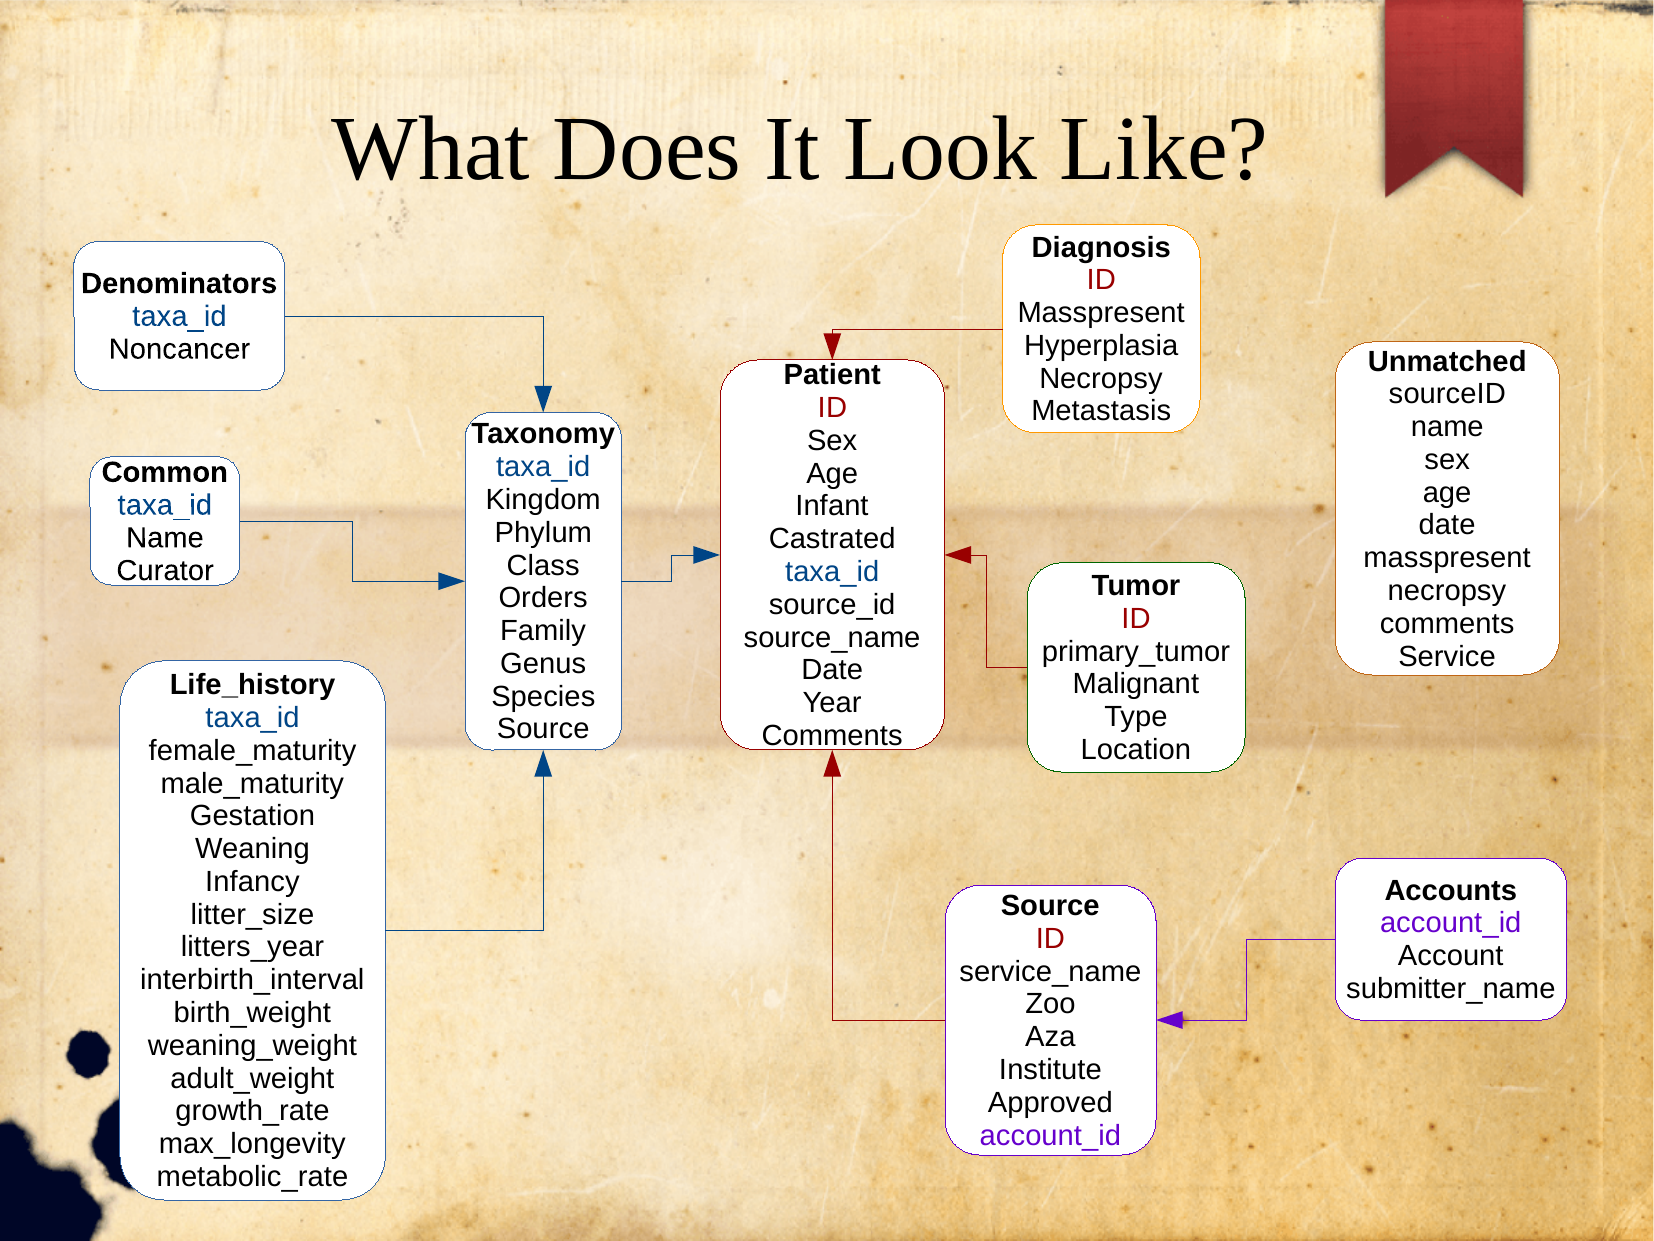

# What Does It Look Like?
Diagnosis
ID
Masspresent
Hyperplasia
Necropsy
Metastasis
Denominators
taxa_id
Noncancer
Unmatched
sourceID
name
sex
age
date
masspresent
necropsy
comments
Service
Patient
ID
Sex
Age
Infant
Castrated
taxa_id
source_id
source_name
Date
Year
Comments
Taxonomy
taxa_id
Kingdom
Phylum
Class
Orders
Family
Genus
Species
Source
Common
taxa_id
Name
Curator
Tumor
ID
primary_tumor
Malignant
Type
Location
Life_history
taxa_id
female_maturity
male_maturity
Gestation
Weaning
Infancy
litter_size
litters_year
interbirth_interval
birth_weight
weaning_weight
adult_weight
growth_rate
max_longevity
metabolic_rate
Accounts
account_id
Account
submitter_name
Source
ID
service_name
Zoo
Aza
Institute
Approved
account_id